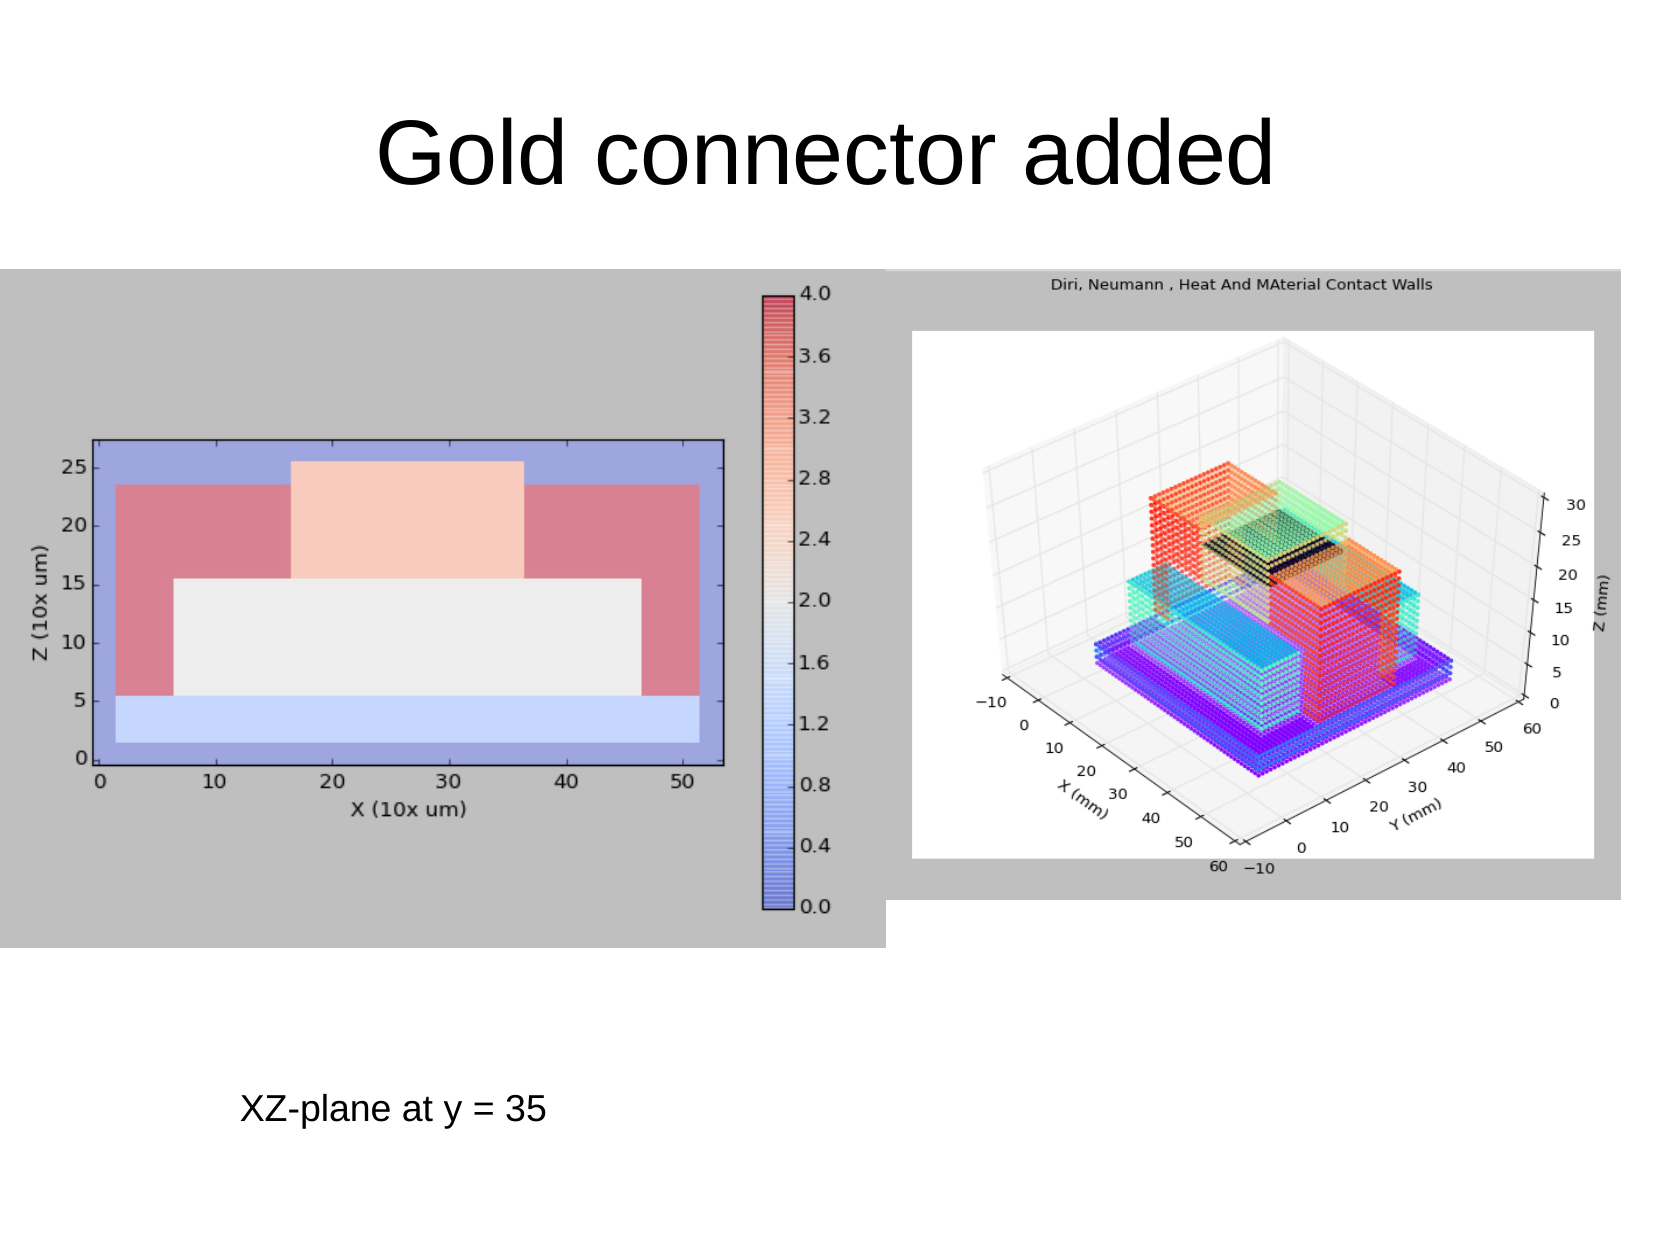

# Gold connector added
XZ-plane at y = 35